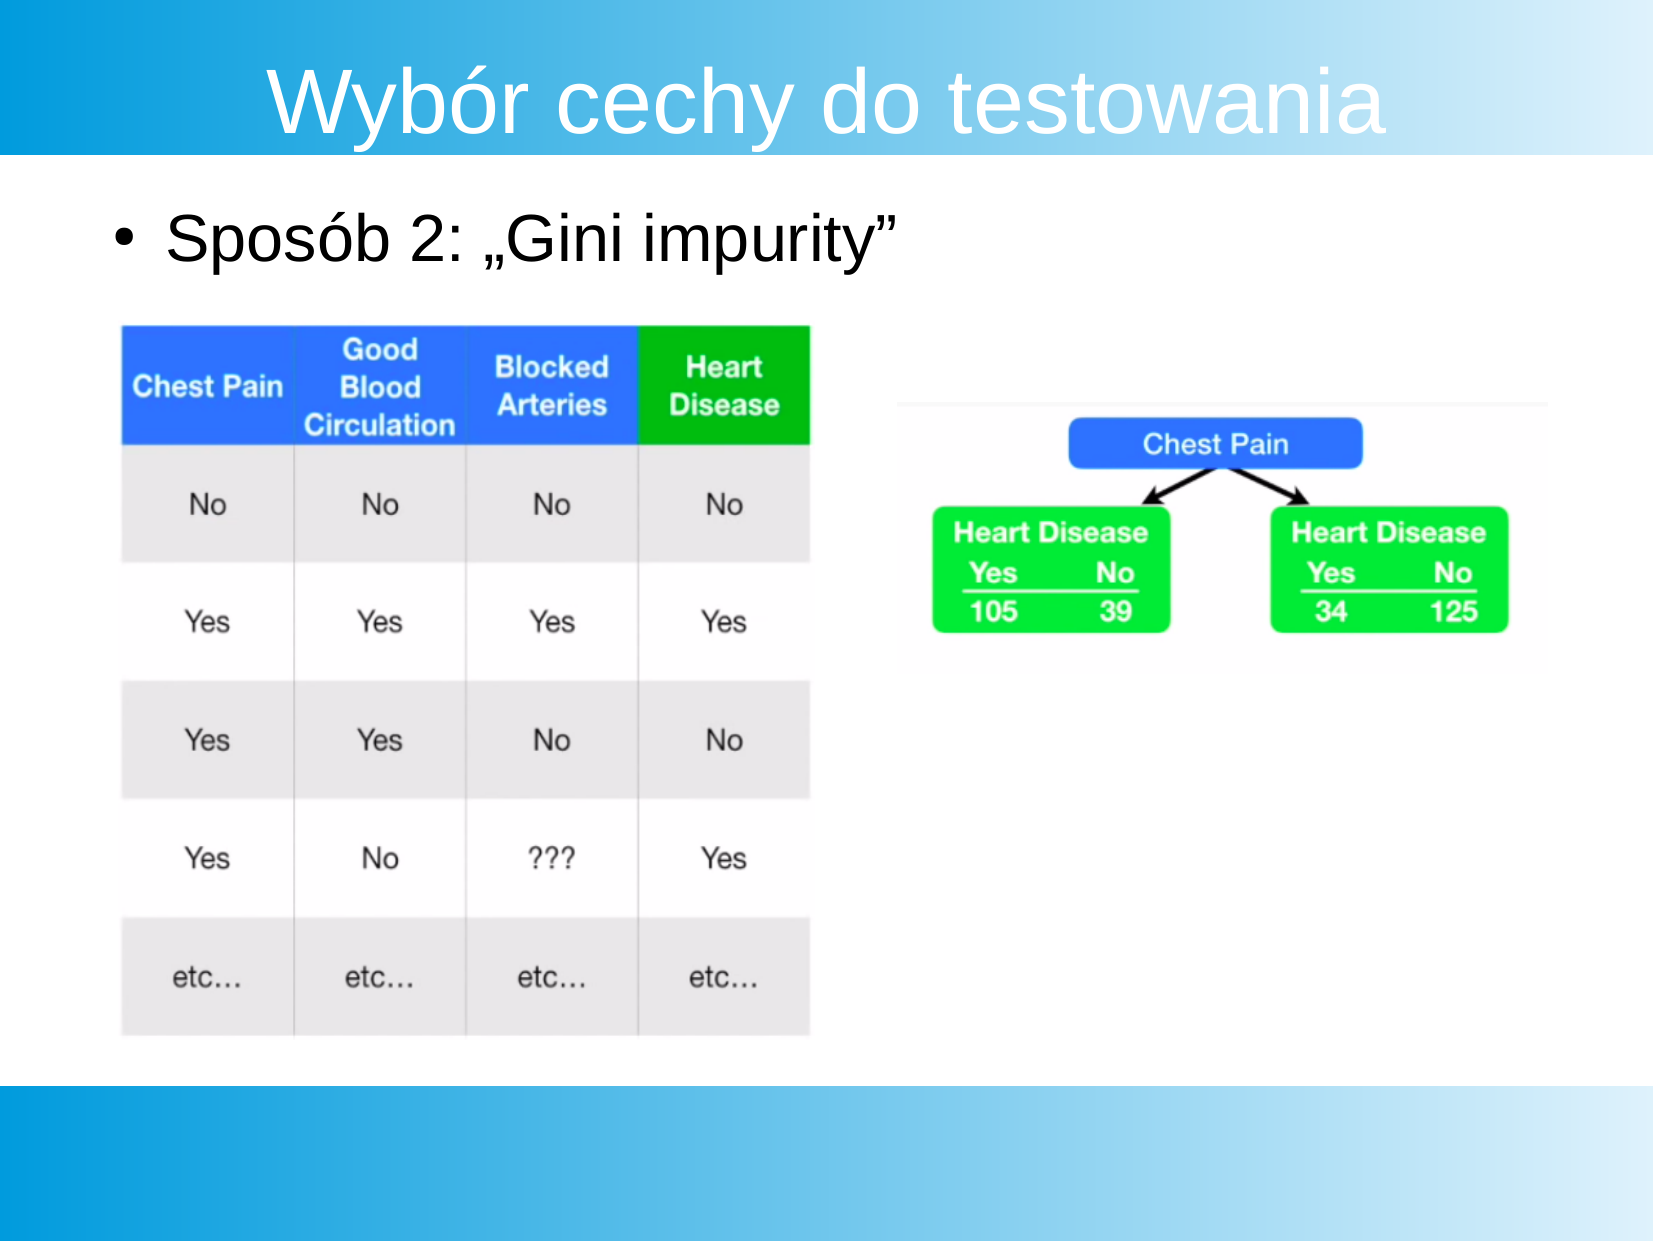

# Wybór cechy do testowania
Sposób 2: „Gini impurity”